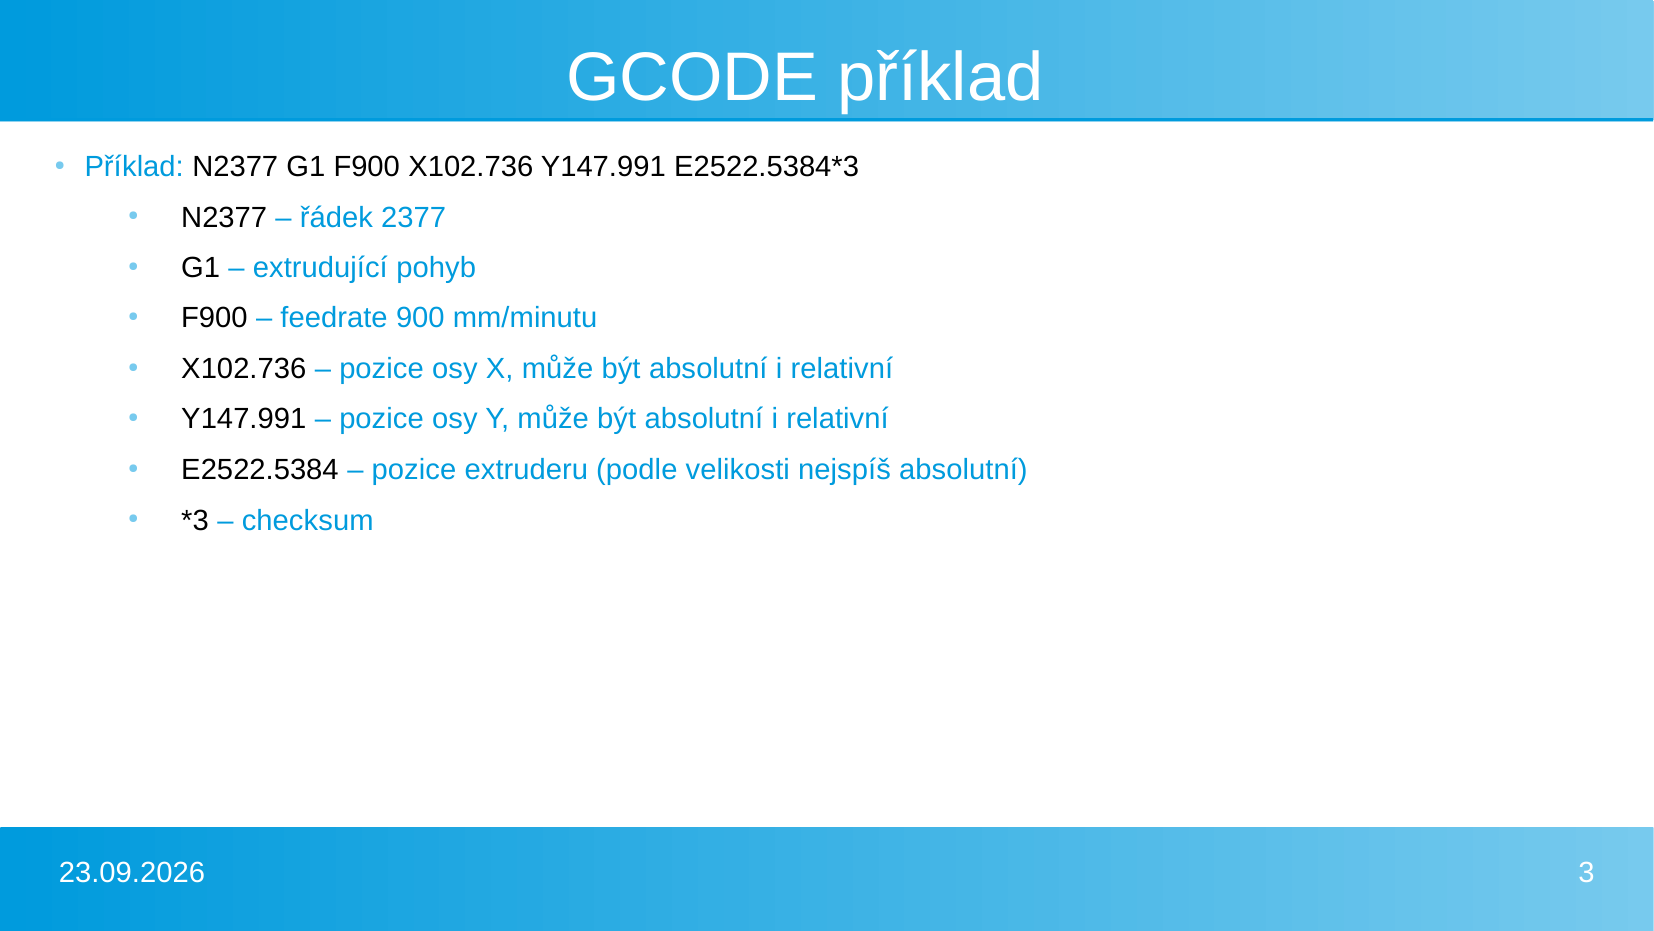

# GCODE příklad
Příklad: N2377 G1 F900 X102.736 Y147.991 E2522.5384*3
N2377 – řádek 2377
G1 – extrudující pohyb
F900 – feedrate 900 mm/minutu
X102.736 – pozice osy X, může být absolutní i relativní
Y147.991 – pozice osy Y, může být absolutní i relativní
E2522.5384 – pozice extruderu (podle velikosti nejspíš absolutní)
*3 – checksum
3